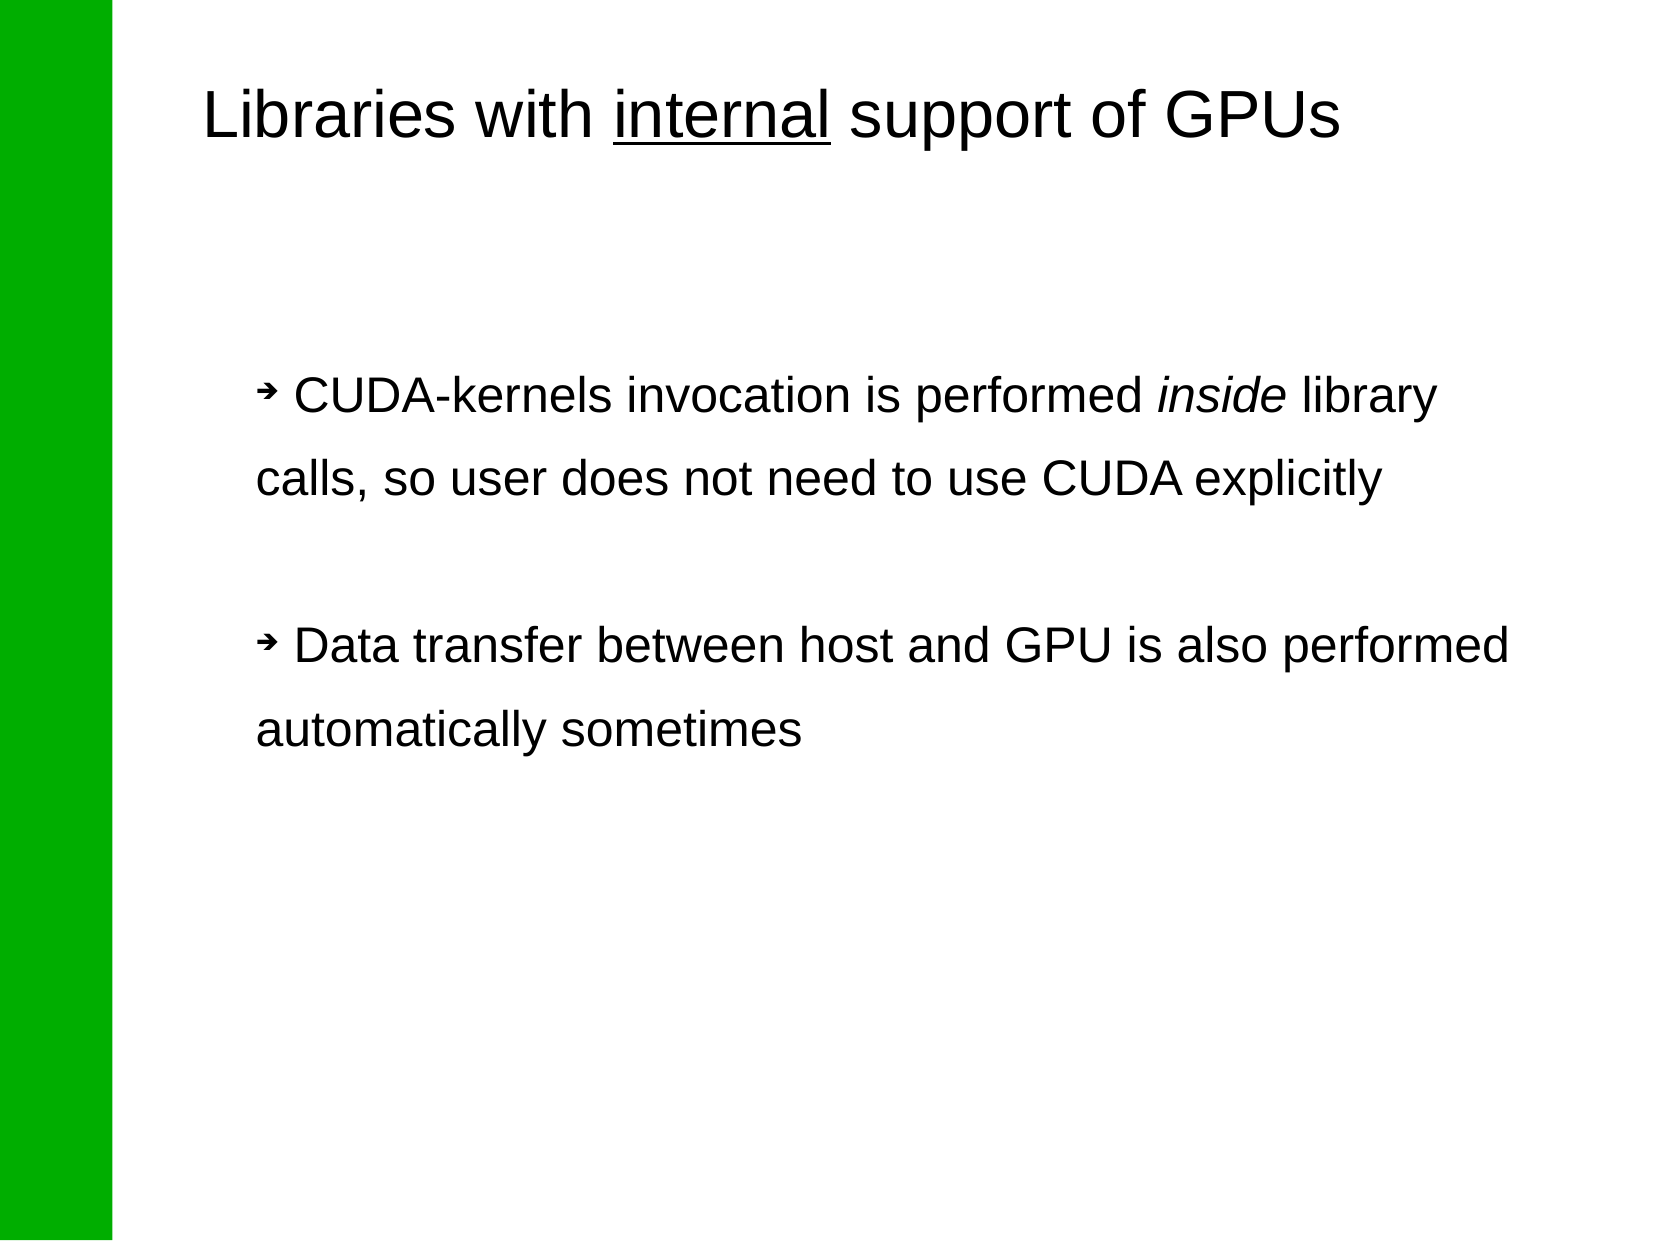

Libraries with internal support of GPUs
 CUDA-kernels invocation is performed inside library calls, so user does not need to use CUDA explicitly
 Data transfer between host and GPU is also performed automatically sometimes